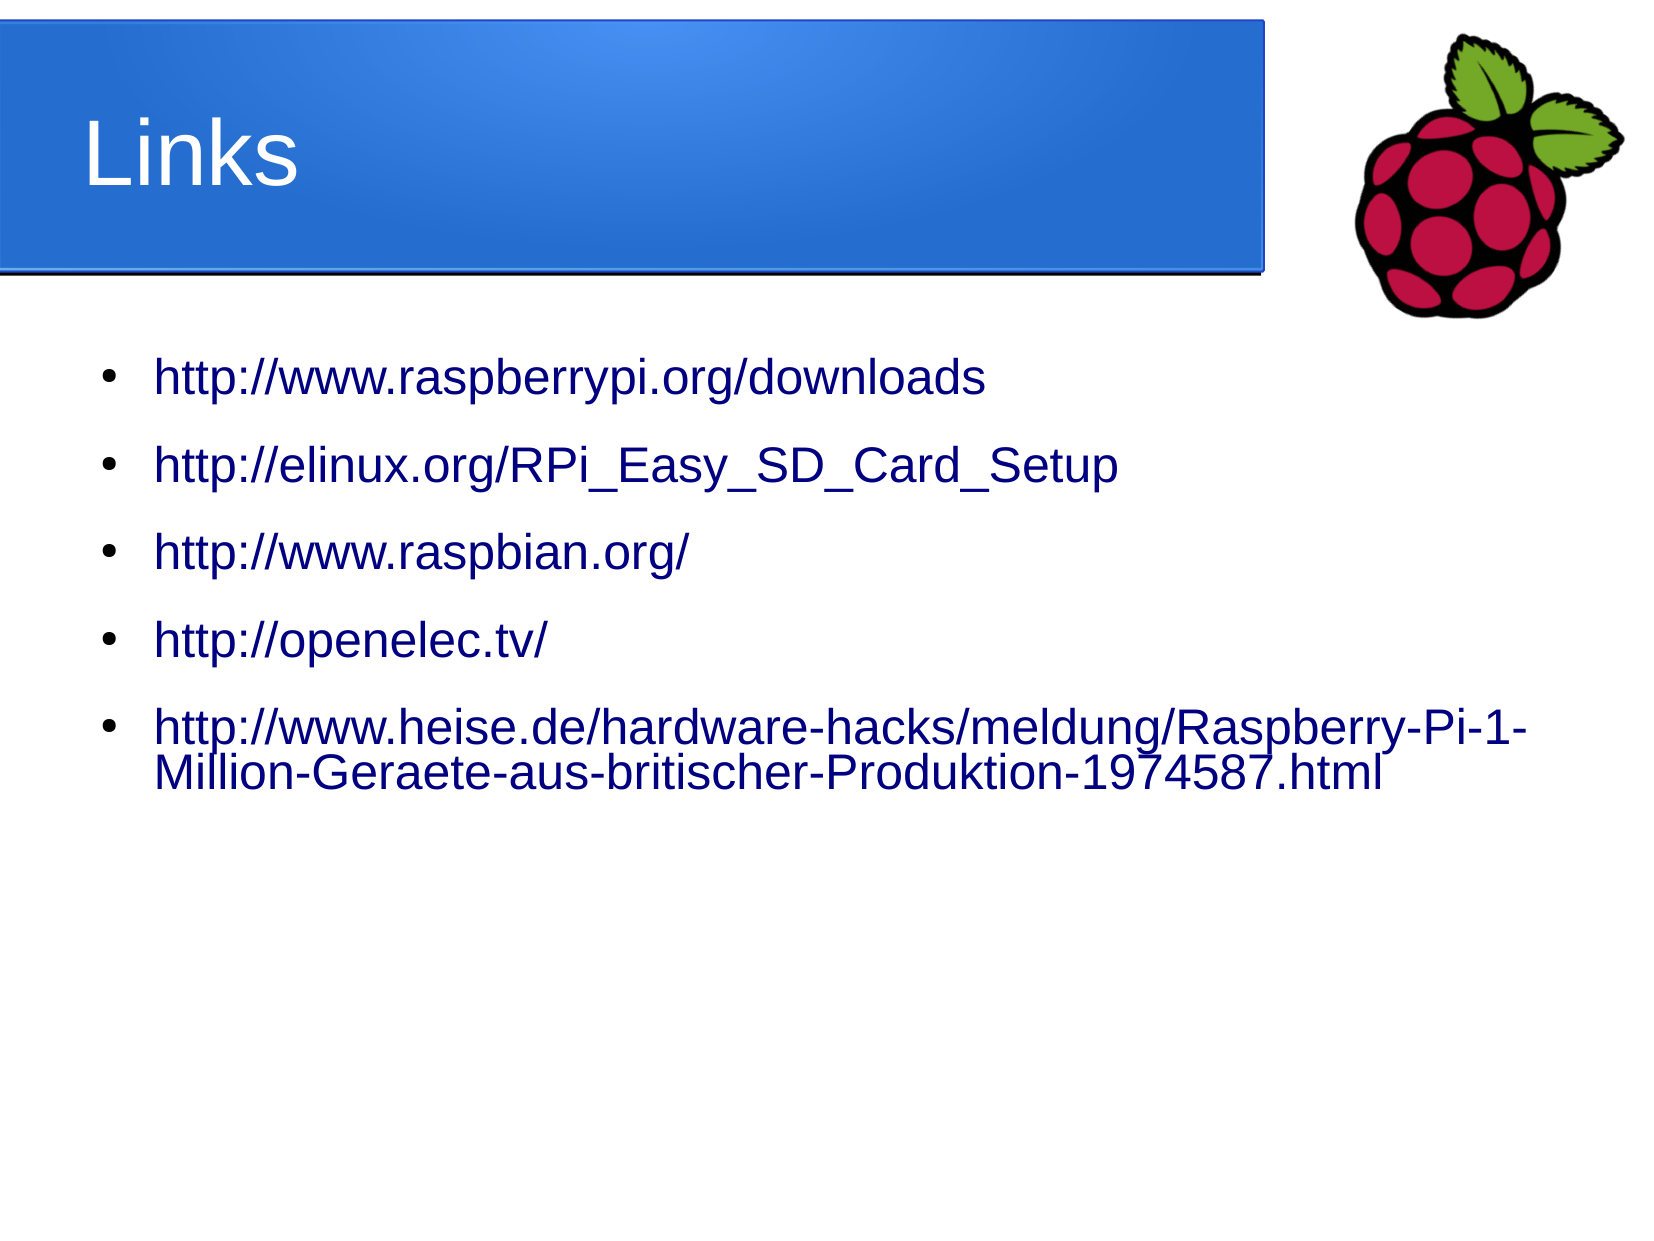

# Links
http://www.raspberrypi.org/downloads
http://elinux.org/RPi_Easy_SD_Card_Setup
http://www.raspbian.org/
http://openelec.tv/
http://www.heise.de/hardware-hacks/meldung/Raspberry-Pi-1-Million-Geraete-aus-britischer-Produktion-1974587.html